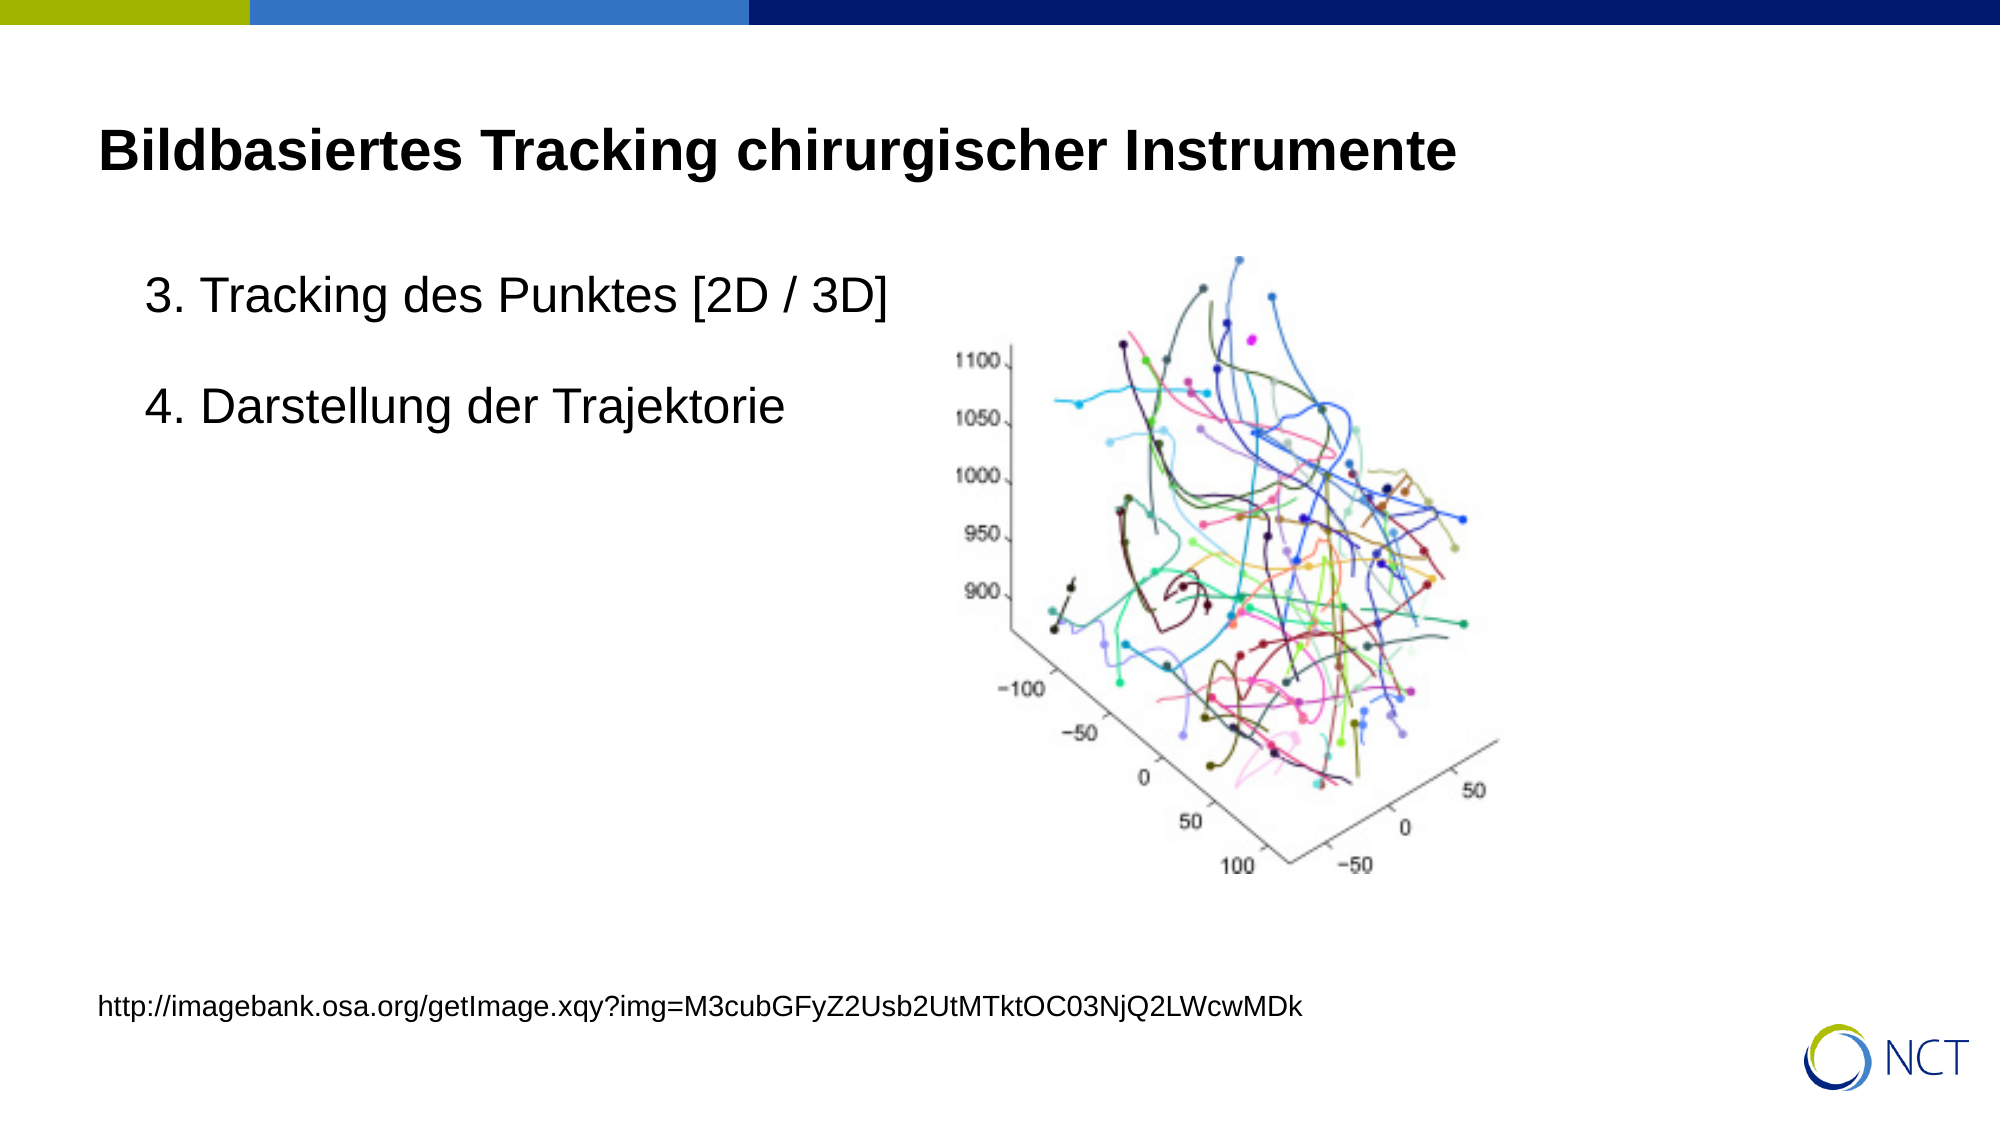

# Bildbasiertes Tracking chirurgischer Instrumente
3. Tracking des Punktes [2D / 3D]
4. Darstellung der Trajektorie
http://imagebank.osa.org/getImage.xqy?img=M3cubGFyZ2Usb2UtMTktOC03NjQ2LWcwMDk